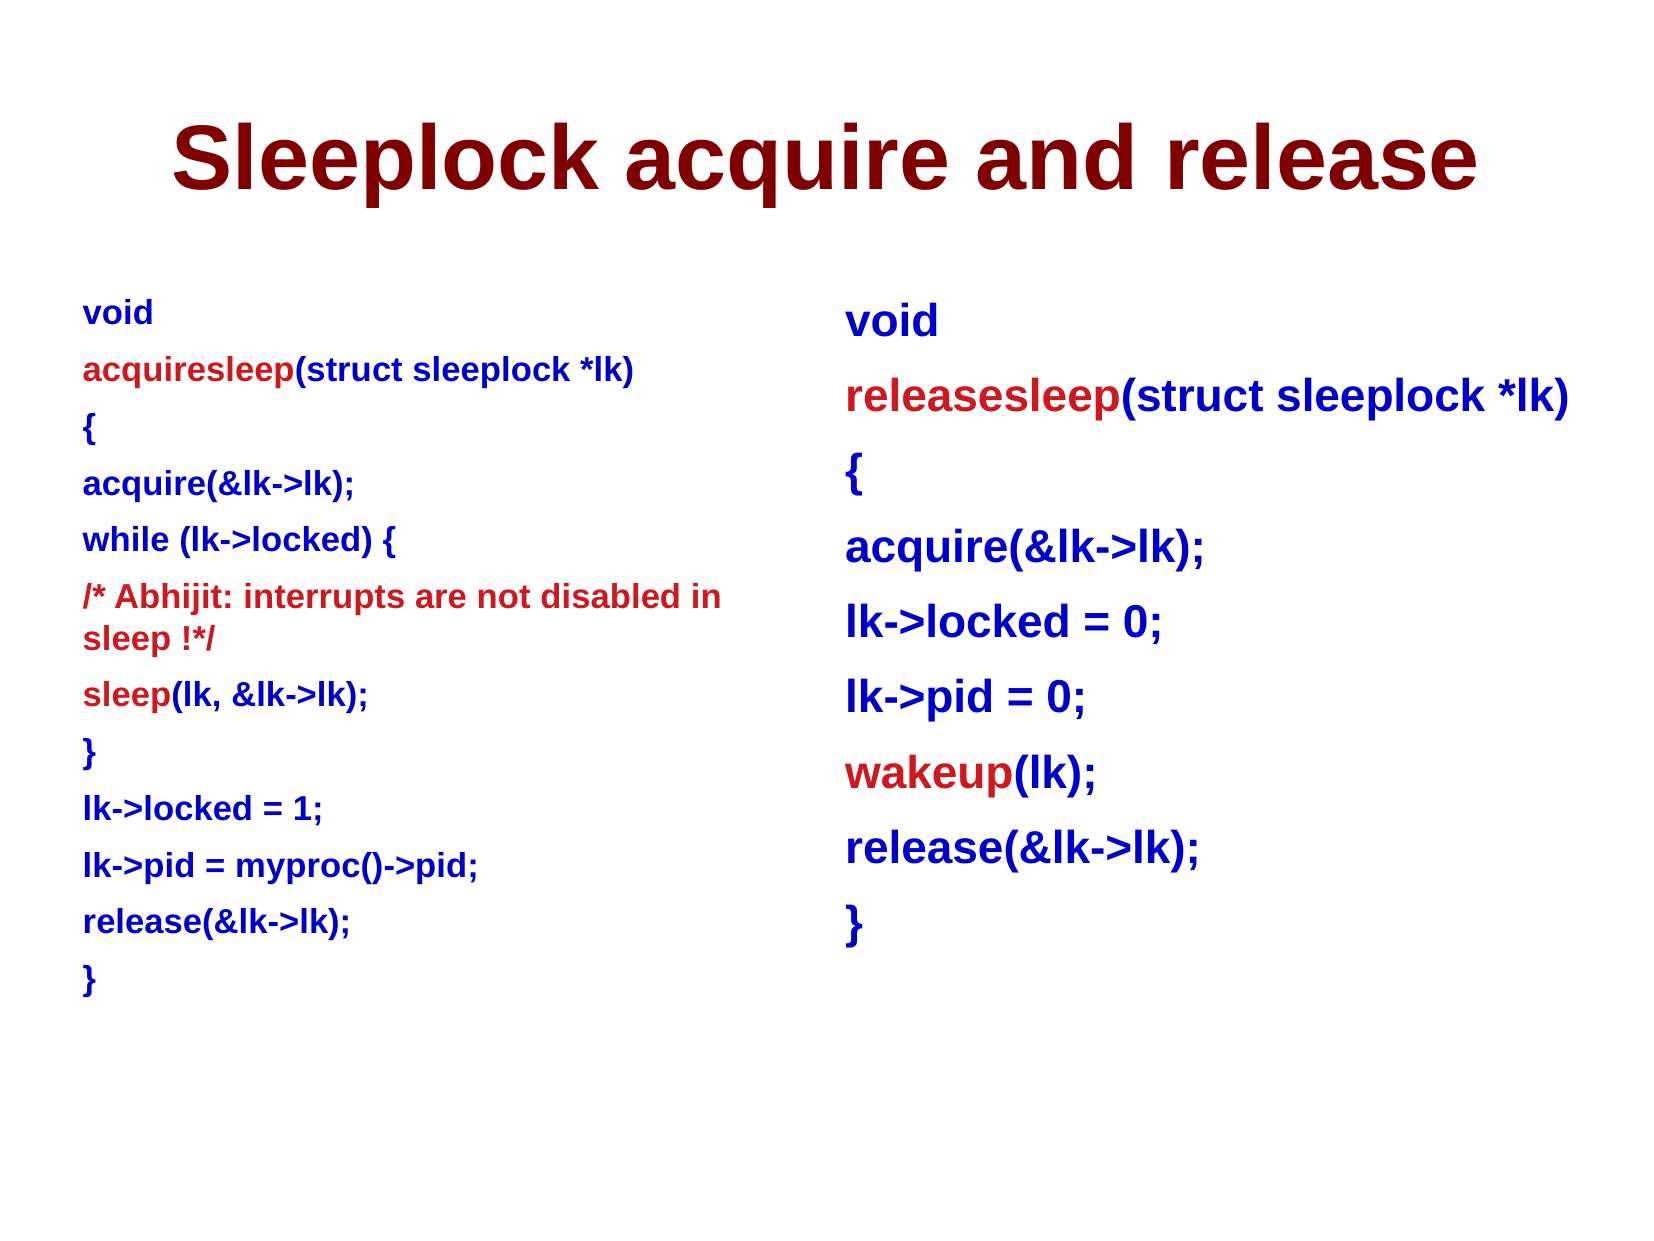

# Sleeplock acquire and release
void
acquiresleep(struct sleeplock *lk)
{
acquire(&lk->lk);
while (lk->locked) {
/* Abhijit: interrupts are not disabled in sleep !*/
sleep(lk, &lk->lk);
}
lk->locked = 1;
lk->pid = myproc()->pid;
release(&lk->lk);
}
void
releasesleep(struct sleeplock *lk)
{
acquire(&lk->lk);
lk->locked = 0;
lk->pid = 0;
wakeup(lk);
release(&lk->lk);
}